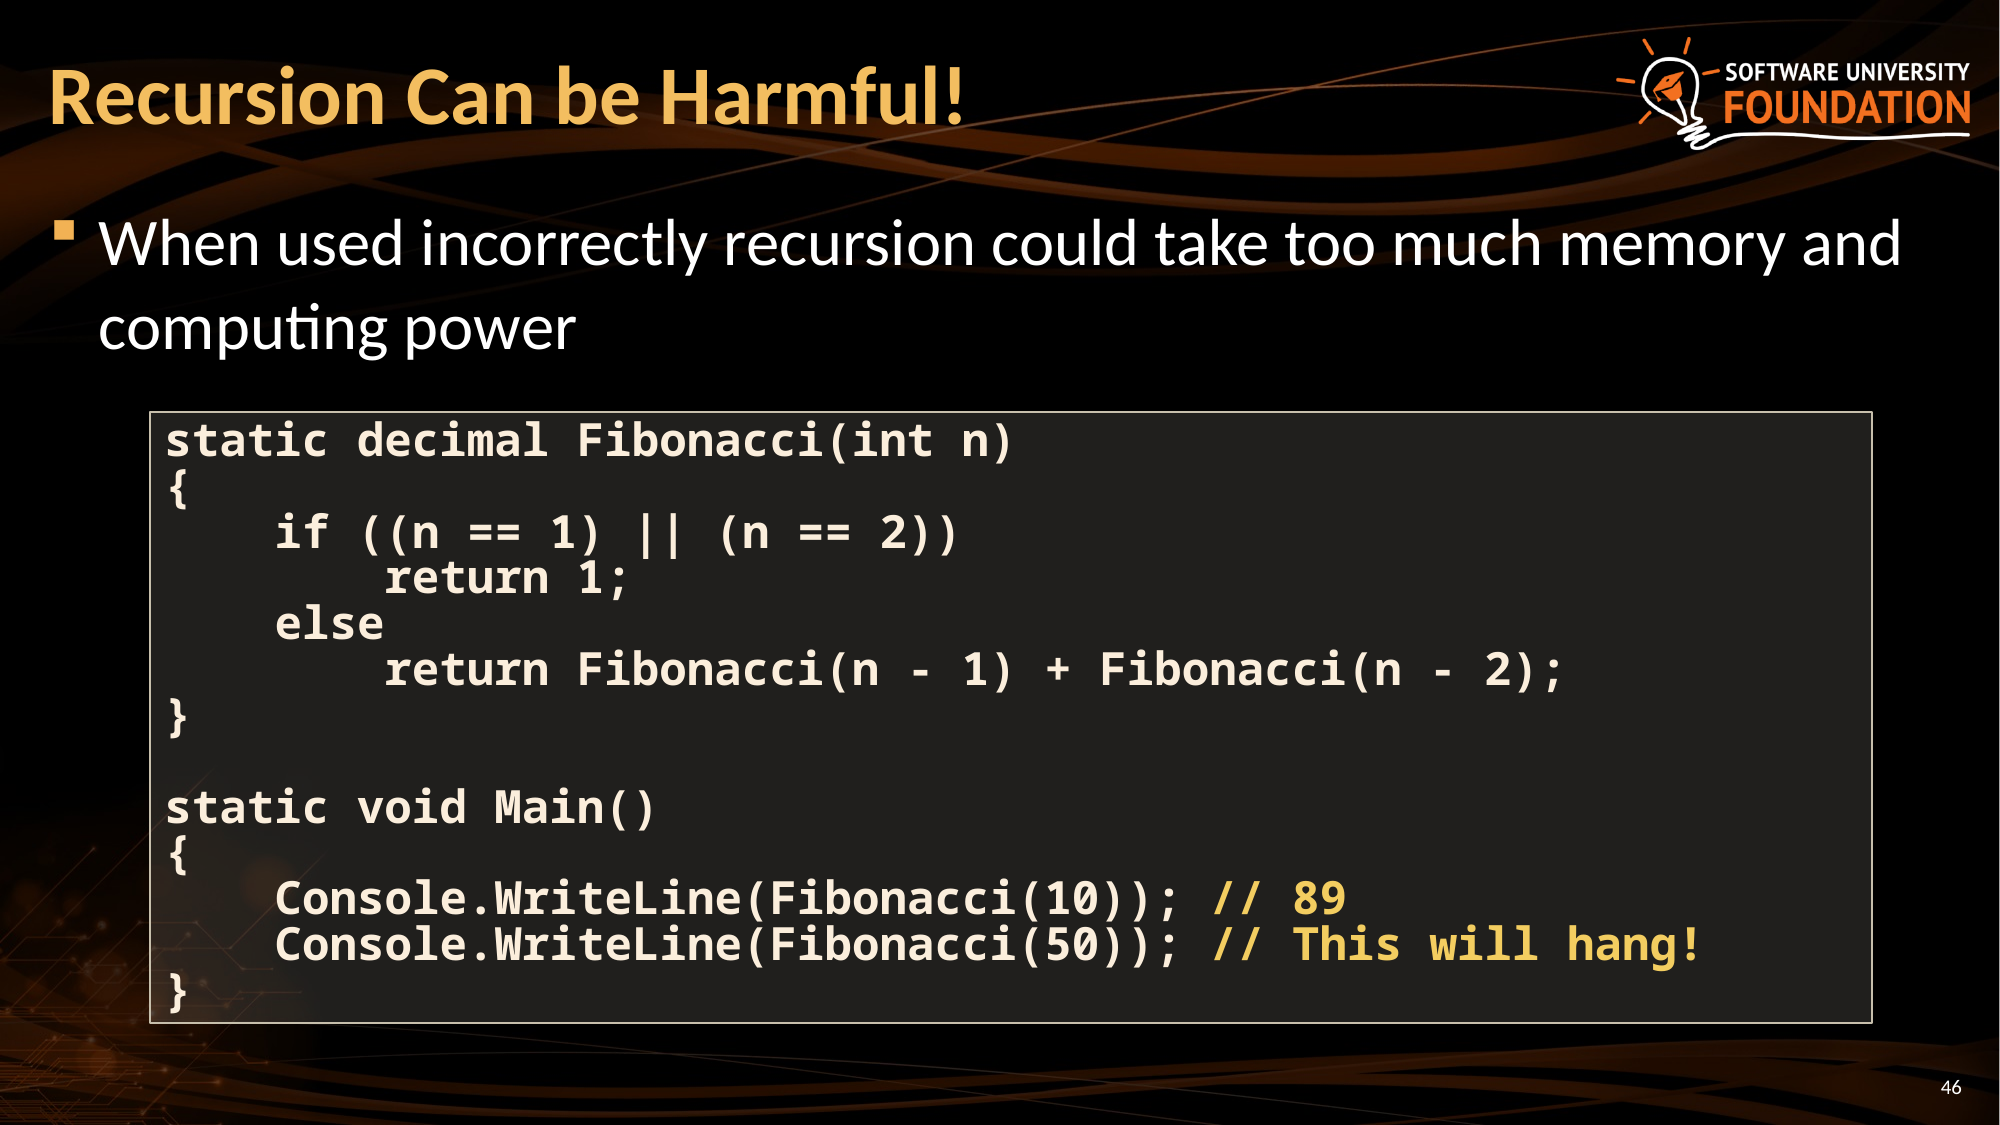

Recursion Can be Harmful!
# When used incorrectly recursion could take too much memory and computing power
static decimal Fibonacci(int n)
{
 if ((n == 1) || (n == 2))
 return 1;
 else
 return Fibonacci(n - 1) + Fibonacci(n - 2);
}
static void Main()
{
 Console.WriteLine(Fibonacci(10)); // 89
 Console.WriteLine(Fibonacci(50)); // This will hang!
}